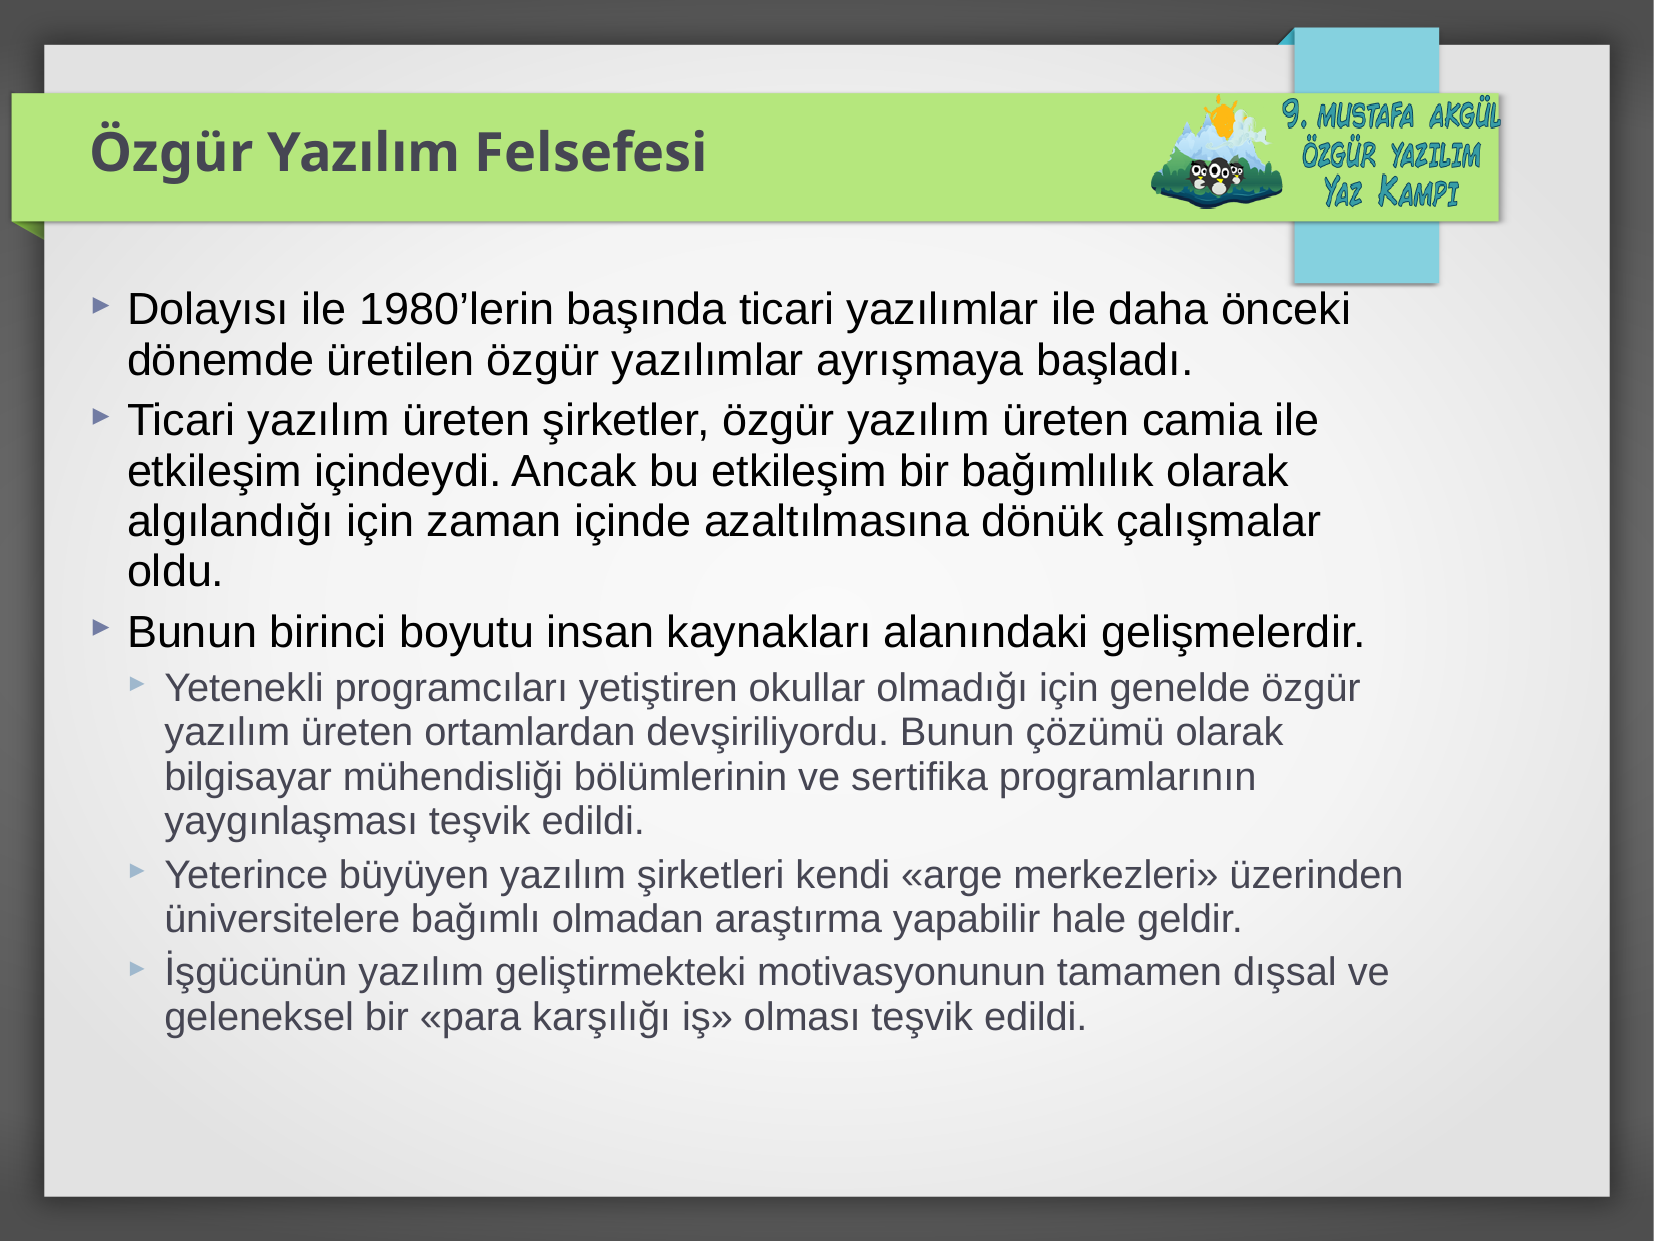

Özgür Yazılım Felsefesi
Dolayısı ile 1980’lerin başında ticari yazılımlar ile daha önceki dönemde üretilen özgür yazılımlar ayrışmaya başladı.
Ticari yazılım üreten şirketler, özgür yazılım üreten camia ile etkileşim içindeydi. Ancak bu etkileşim bir bağımlılık olarak algılandığı için zaman içinde azaltılmasına dönük çalışmalar oldu.
Bunun birinci boyutu insan kaynakları alanındaki gelişmelerdir.
Yetenekli programcıları yetiştiren okullar olmadığı için genelde özgür yazılım üreten ortamlardan devşiriliyordu. Bunun çözümü olarak bilgisayar mühendisliği bölümlerinin ve sertifika programlarının yaygınlaşması teşvik edildi.
Yeterince büyüyen yazılım şirketleri kendi «arge merkezleri» üzerinden üniversitelere bağımlı olmadan araştırma yapabilir hale geldir.
İşgücünün yazılım geliştirmekteki motivasyonunun tamamen dışsal ve geleneksel bir «para karşılığı iş» olması teşvik edildi.